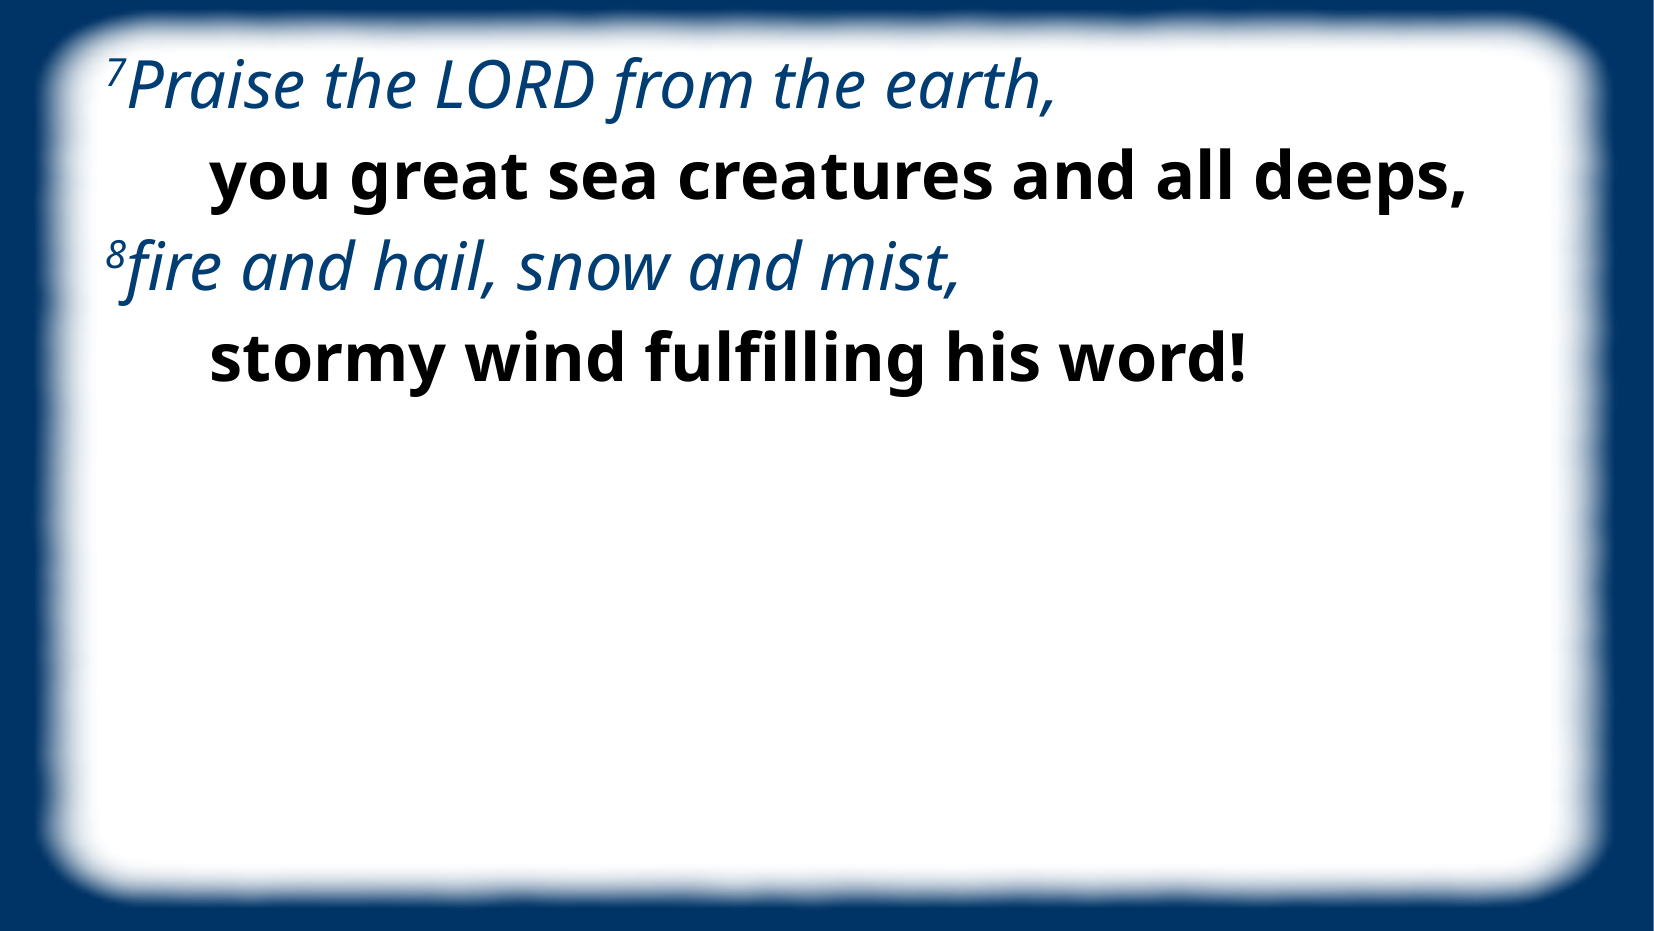

7Praise the LORD from the earth,
 you great sea creatures and all deeps,
8fire and hail, snow and mist,
 stormy wind fulfilling his word!